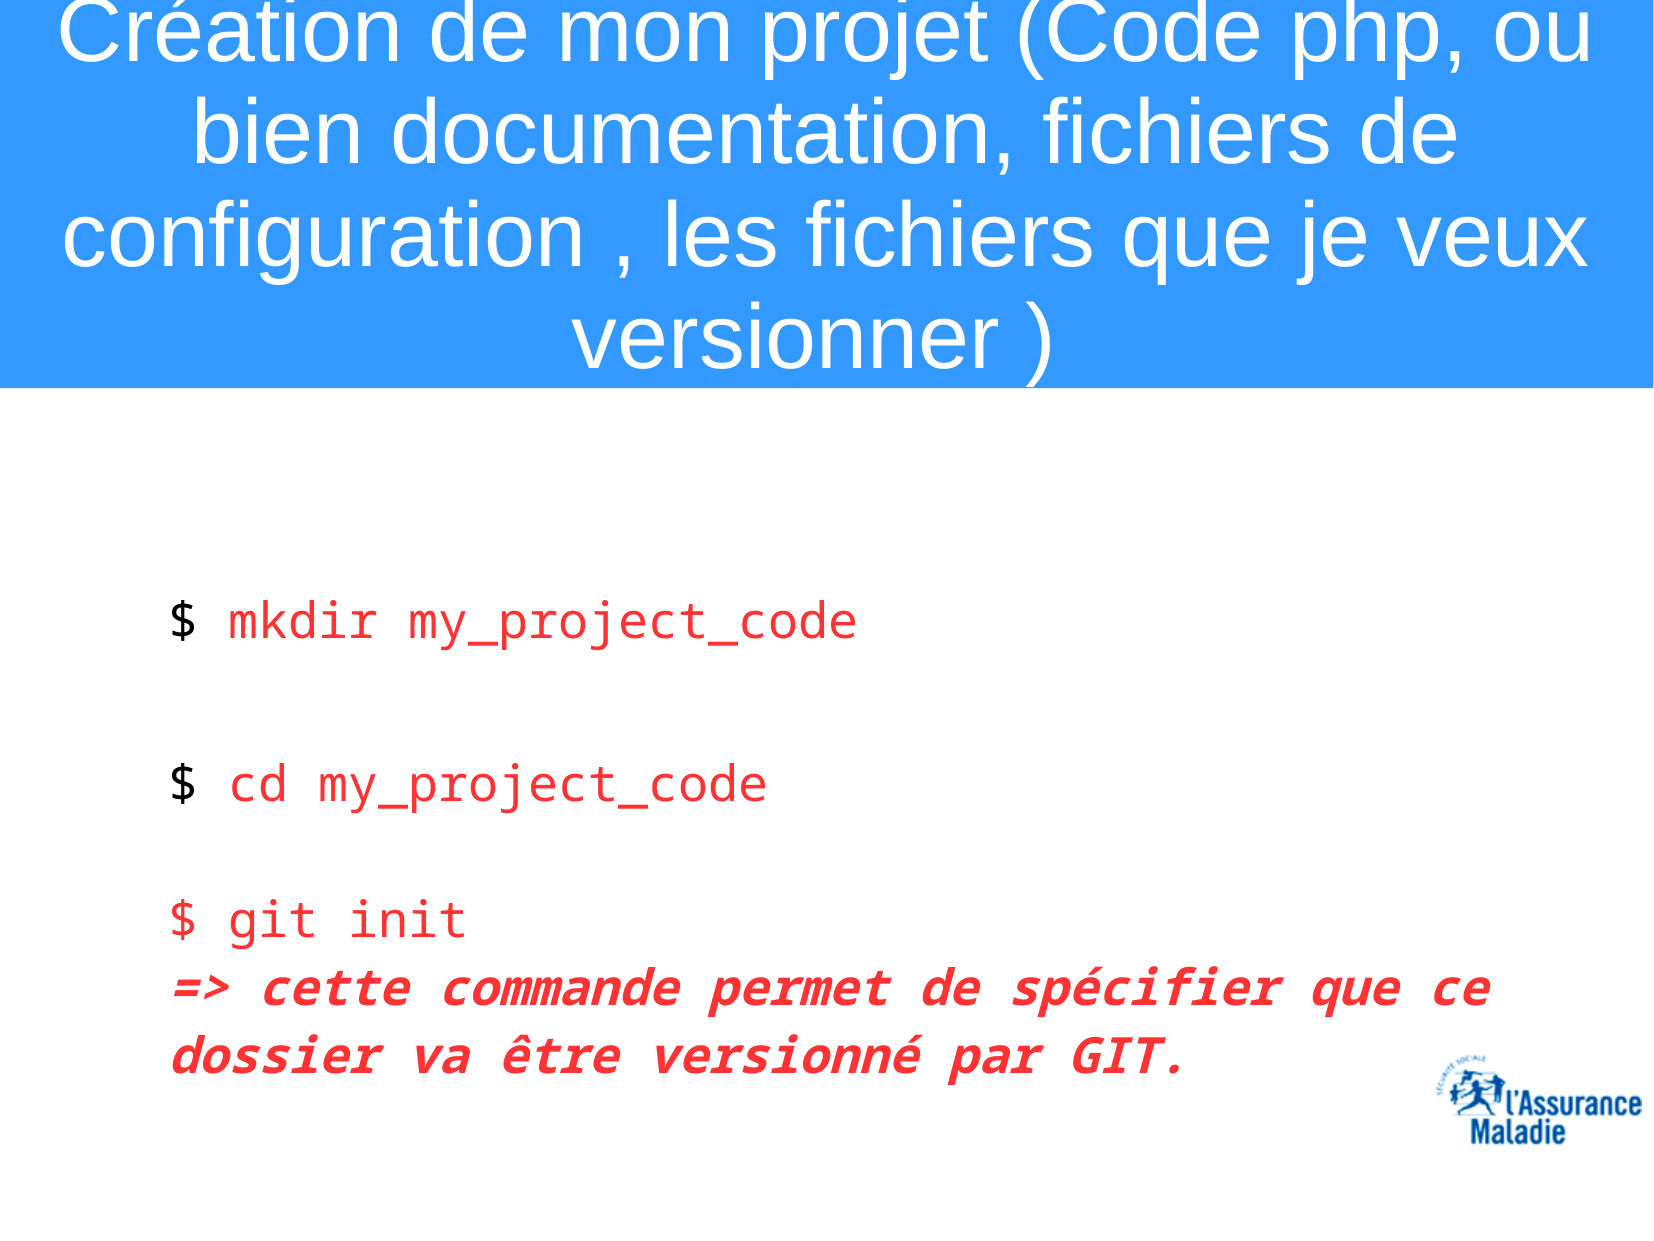

# Création de mon projet (Code php, ou bien documentation, fichiers de configuration , les fichiers que je veux versionner )
$ mkdir my_project_code
$ cd my_project_code
$ git init
=> cette commande permet de spécifier que ce dossier va être versionné par GIT.